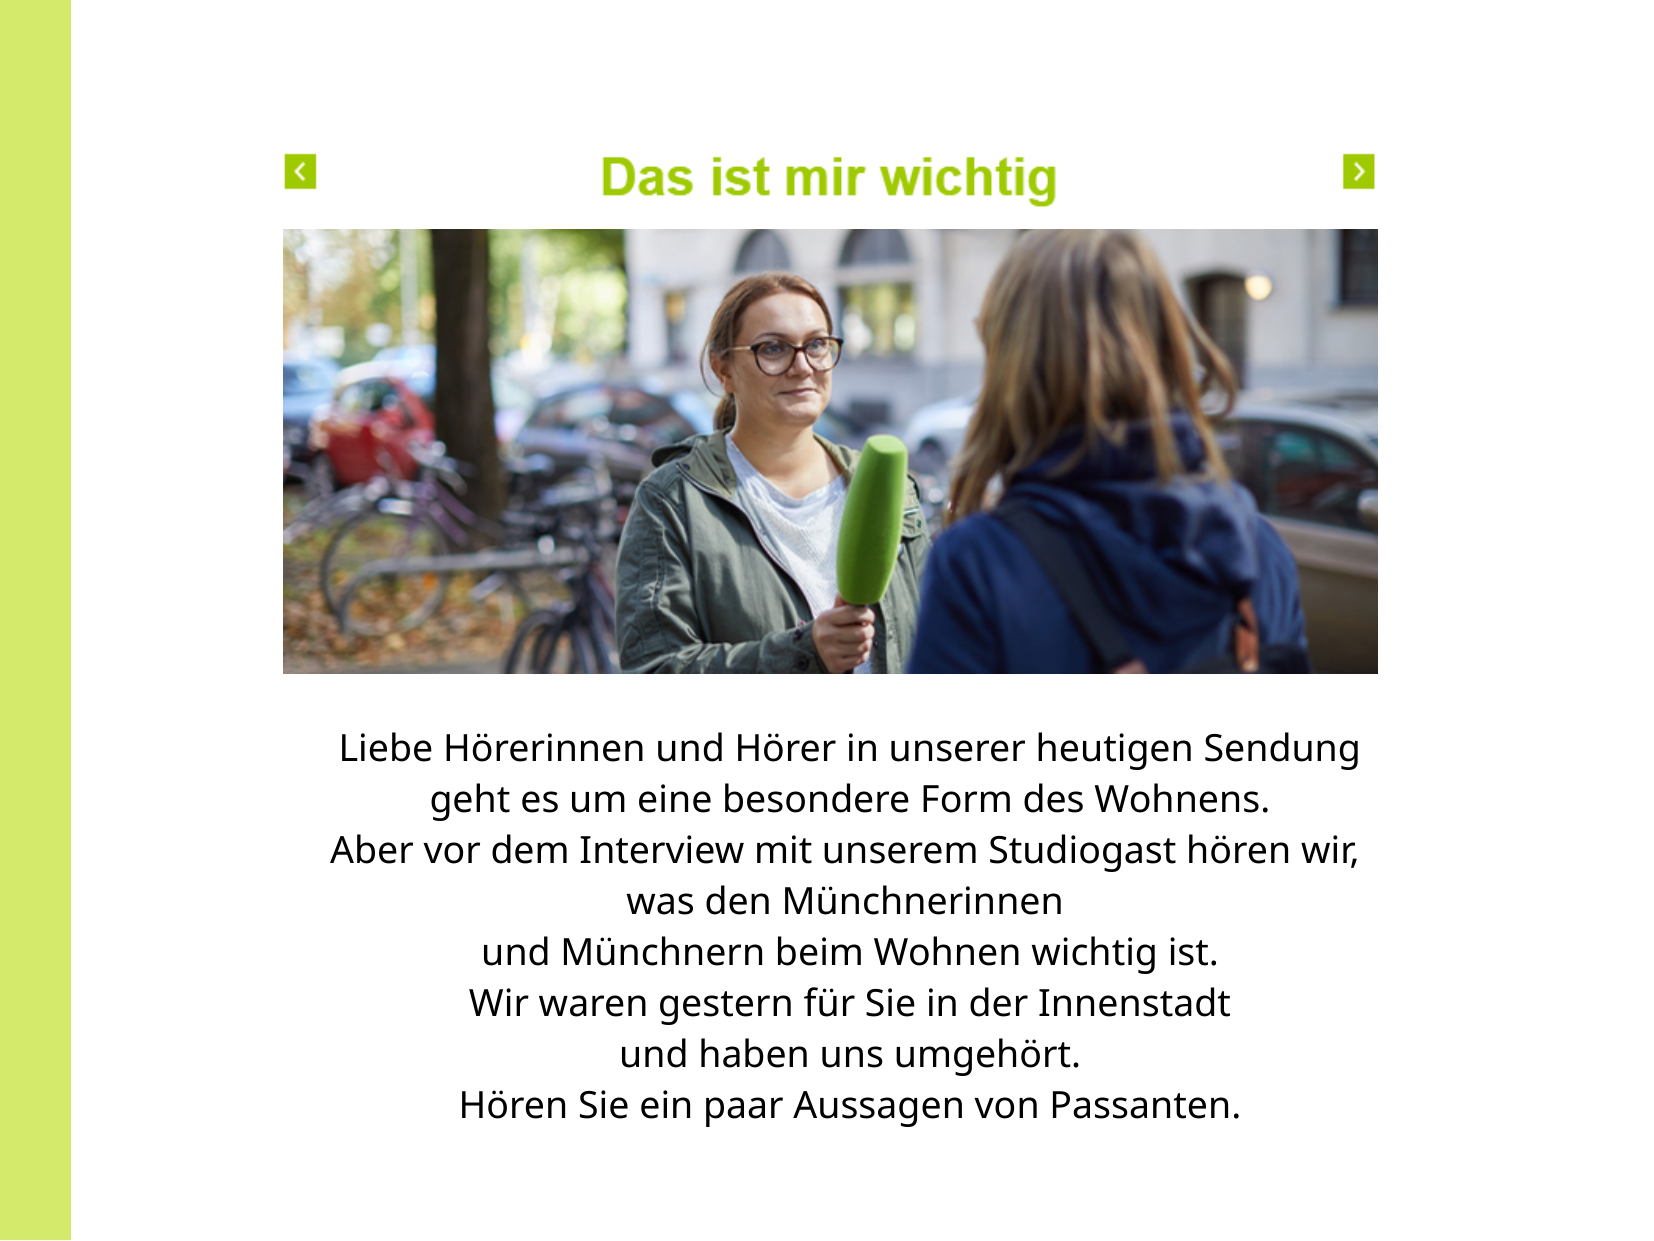

# Liebe Hörerinnen und Hörer in unserer heutigen Sendung geht es um eine besondere Form des Wohnens. Aber vor dem Interview mit unserem Studiogast hören wir, was den Münchnerinnen und Münchnern beim Wohnen wichtig ist. Wir waren gestern für Sie in der Innenstadt und haben uns umgehört. Hören Sie ein paar Aussagen von Passanten.